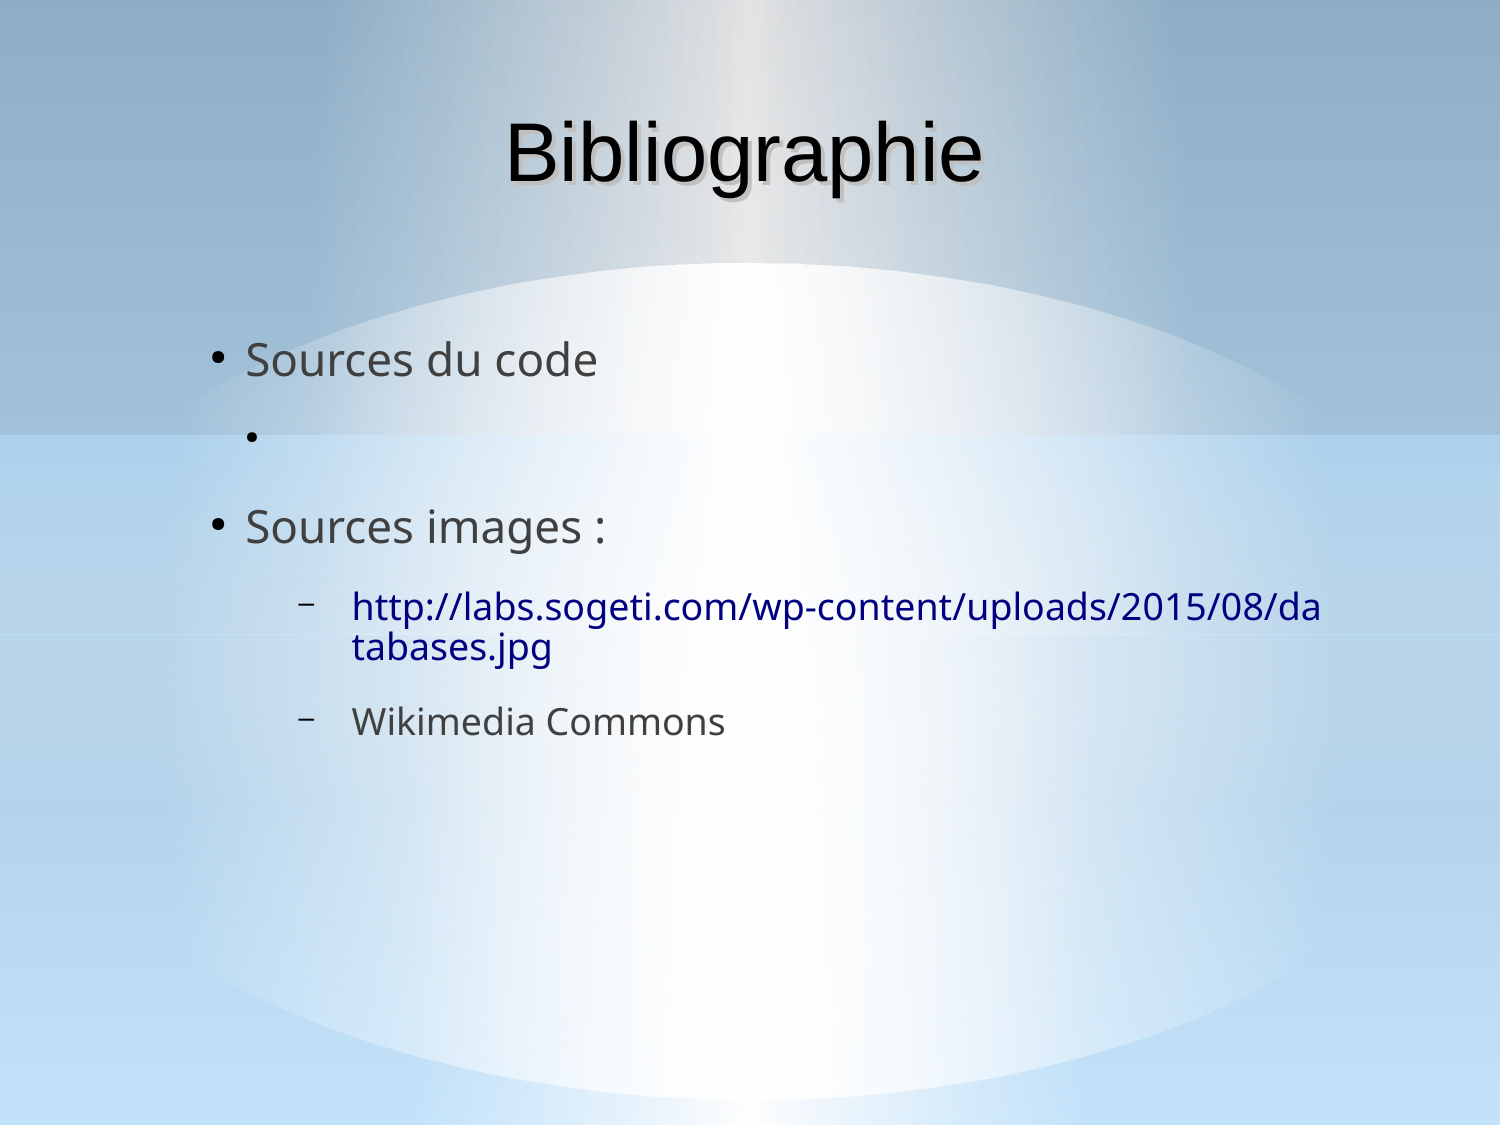

Bibliographie
Sources du code
Sources images :
http://labs.sogeti.com/wp-content/uploads/2015/08/databases.jpg
Wikimedia Commons
#